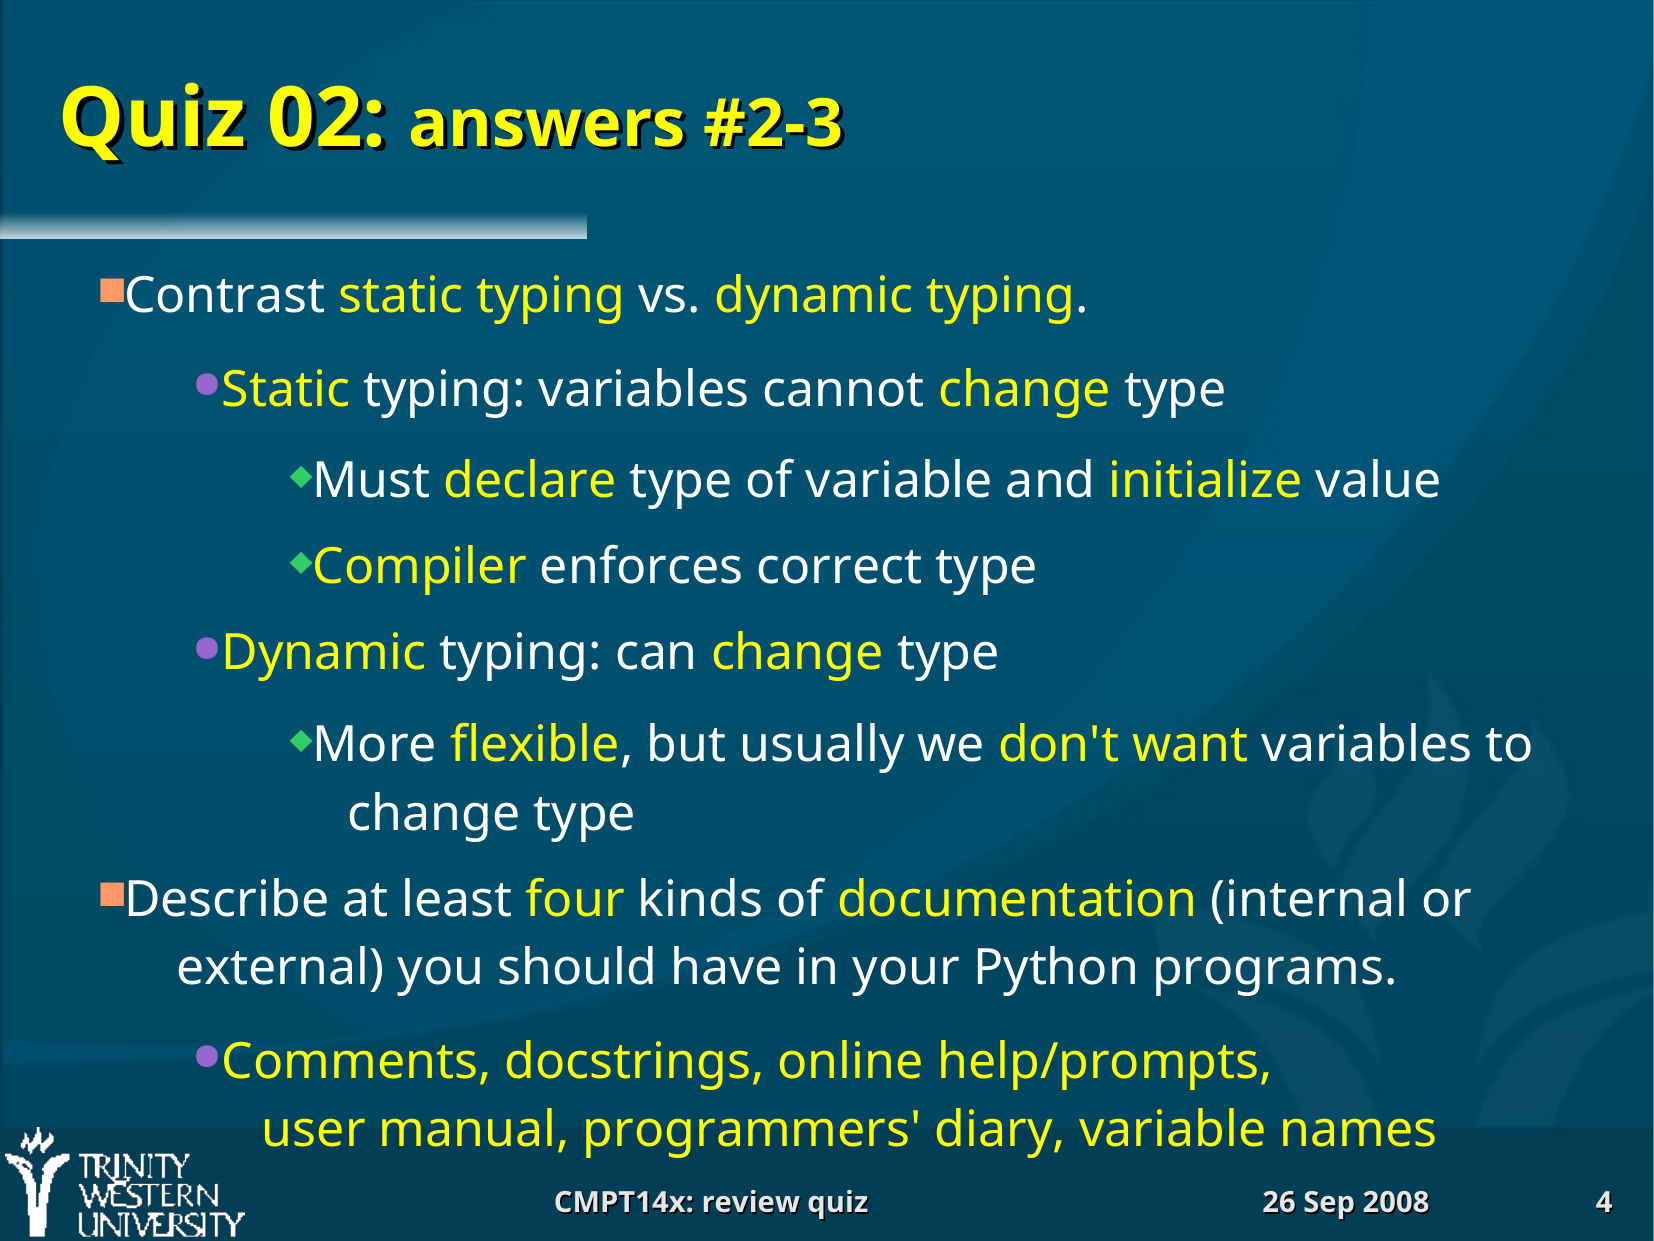

# Quiz 02: answers #2-3
Contrast static typing vs. dynamic typing.
Static typing: variables cannot change type
Must declare type of variable and initialize value
Compiler enforces correct type
Dynamic typing: can change type
More flexible, but usually we don't want variables to change type
Describe at least four kinds of documentation (internal or external) you should have in your Python programs.
Comments, docstrings, online help/prompts,
user manual, programmers' diary, variable names
CMPT14x: review quiz
26 Sep 2008
4